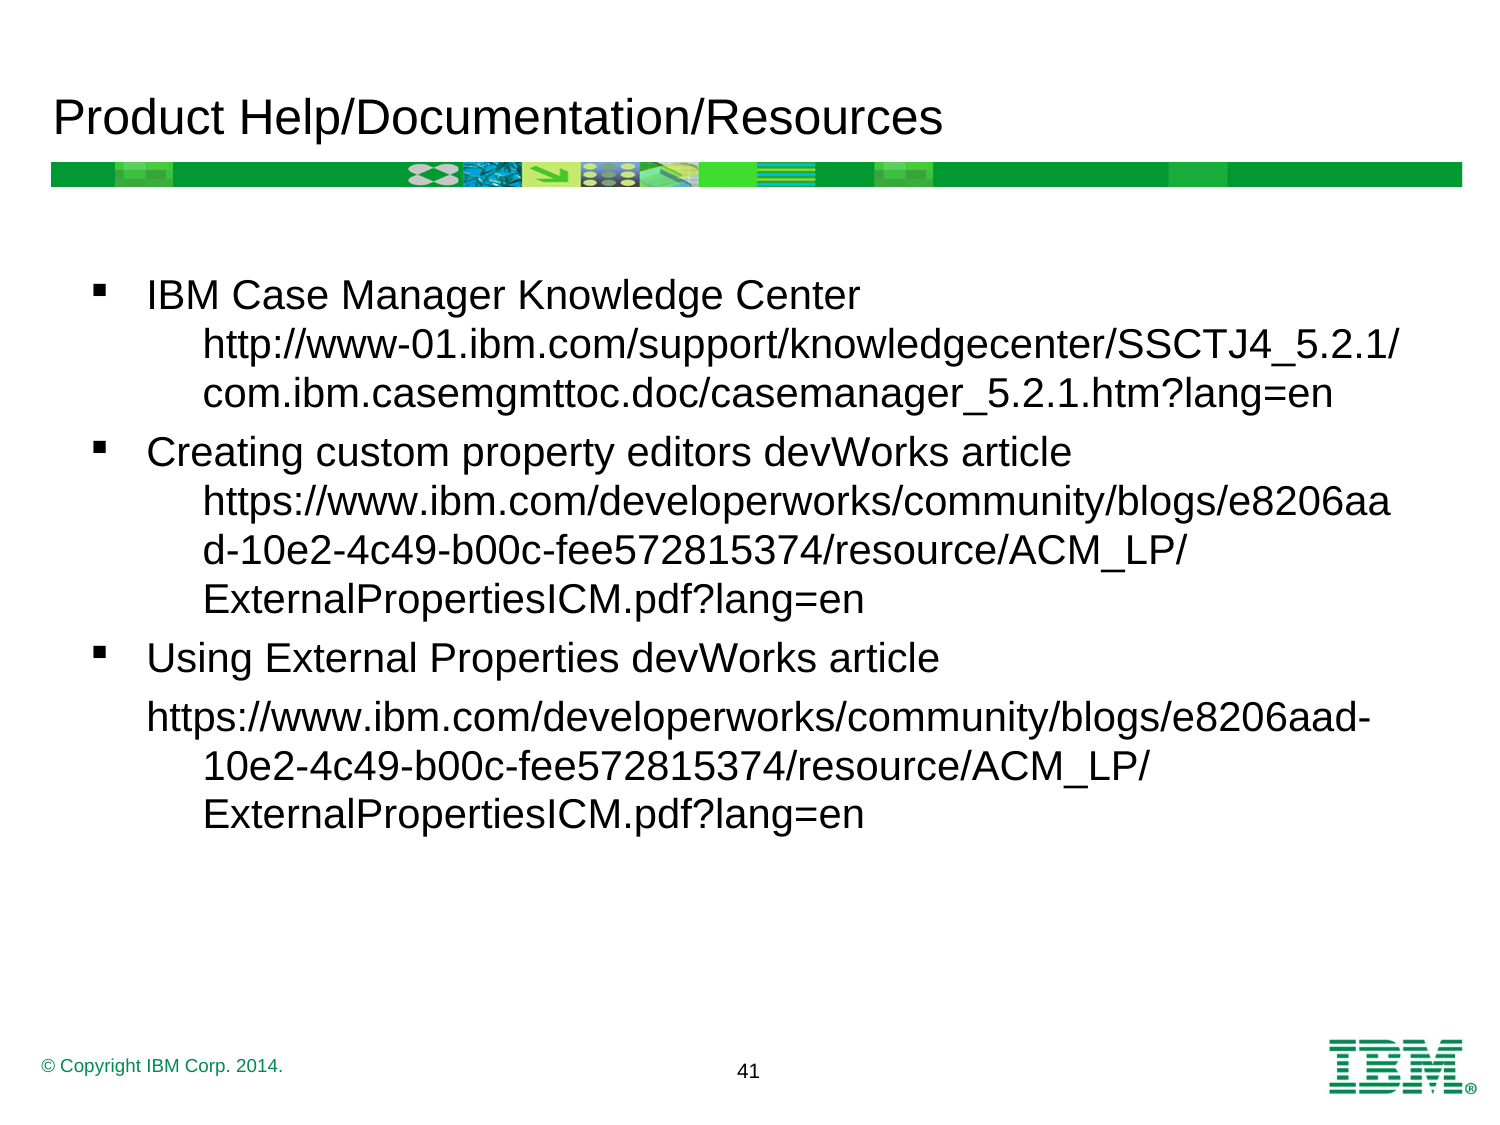

# Product Help/Documentation/Resources
IBM Case Manager Knowledge Center
http://www-01.ibm.com/support/knowledgecenter/SSCTJ4_5.2.1/com.ibm.casemgmttoc.doc/casemanager_5.2.1.htm?lang=en
Creating custom property editors devWorks article
https://www.ibm.com/developerworks/community/blogs/e8206aad-10e2-4c49-b00c-fee572815374/resource/ACM_LP/ExternalPropertiesICM.pdf?lang=en
Using External Properties devWorks article
https://www.ibm.com/developerworks/community/blogs/e8206aad-10e2-4c49-b00c-fee572815374/resource/ACM_LP/ExternalPropertiesICM.pdf?lang=en
41